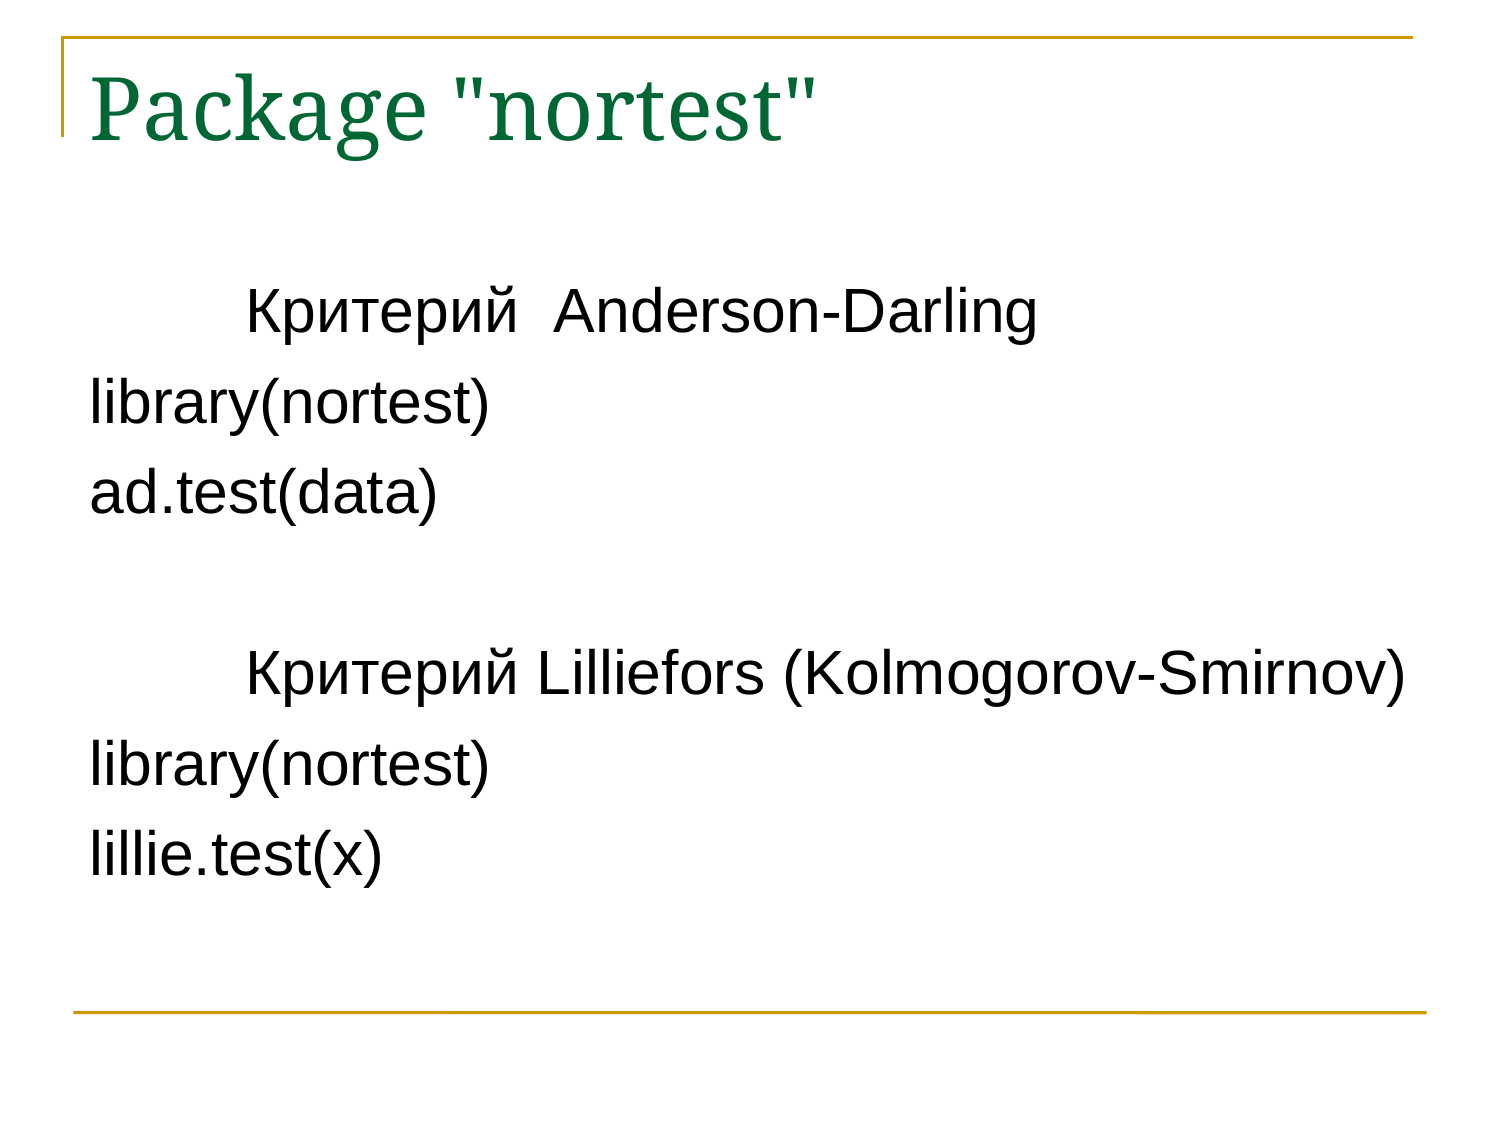

# Package "nortest"
 Критерий Anderson-Darling
library(nortest)
ad.test(data)
 Критерий Lilliefors (Kolmogorov-Smirnov)
library(nortest)
lillie.test(x)